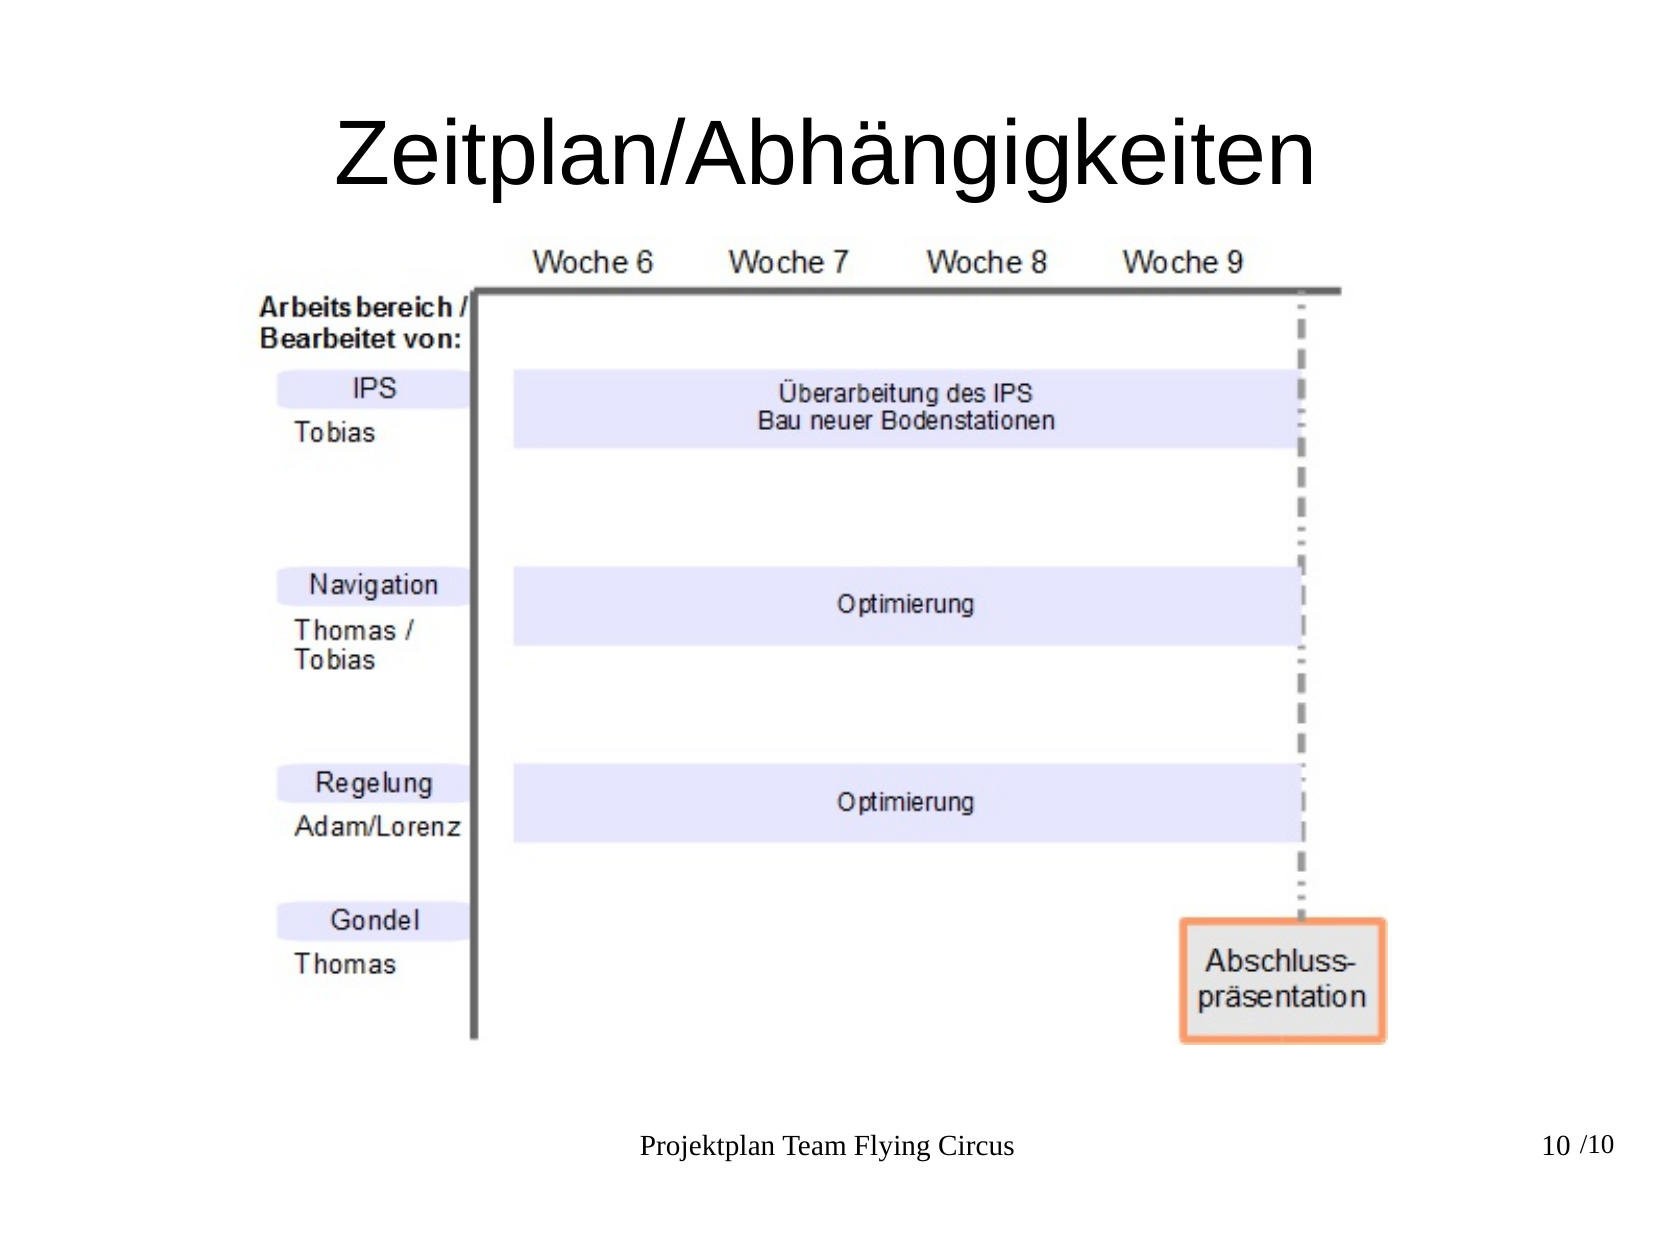

# Zeitplan/Abhängigkeiten
/10
Projektplan Team Flying Circus
10